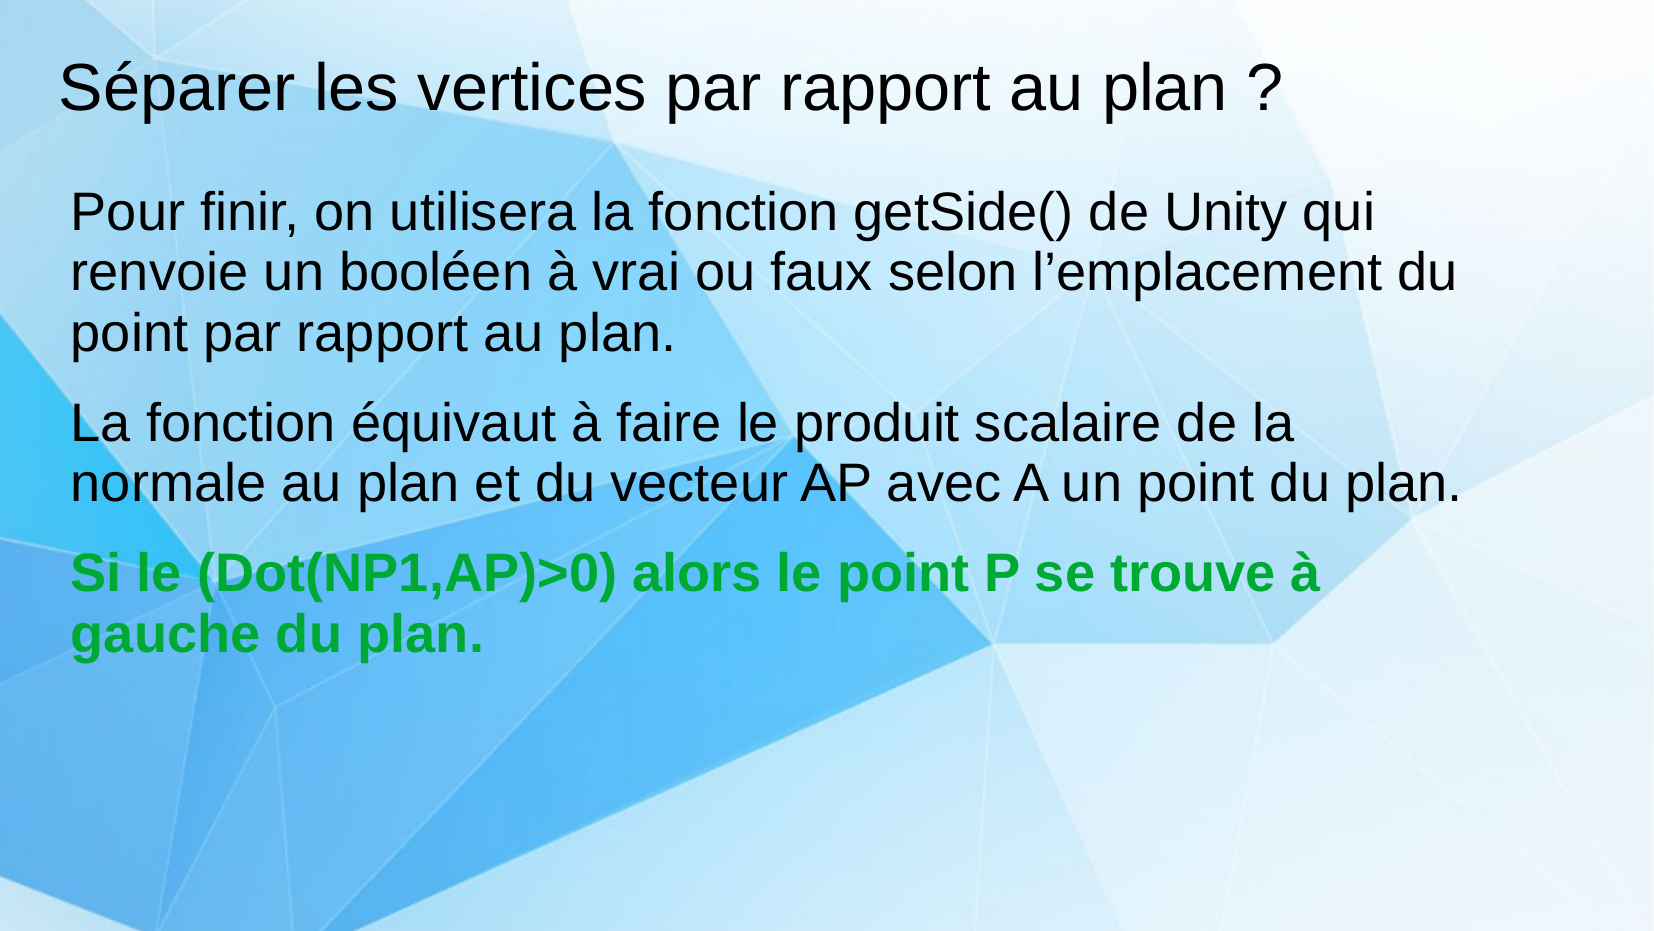

# Séparer les vertices par rapport au plan ?
Pour finir, on utilisera la fonction getSide() de Unity qui renvoie un booléen à vrai ou faux selon l’emplacement du point par rapport au plan.
La fonction équivaut à faire le produit scalaire de la normale au plan et du vecteur AP avec A un point du plan.
Si le (Dot(NP1,AP)>0) alors le point P se trouve à gauche du plan.